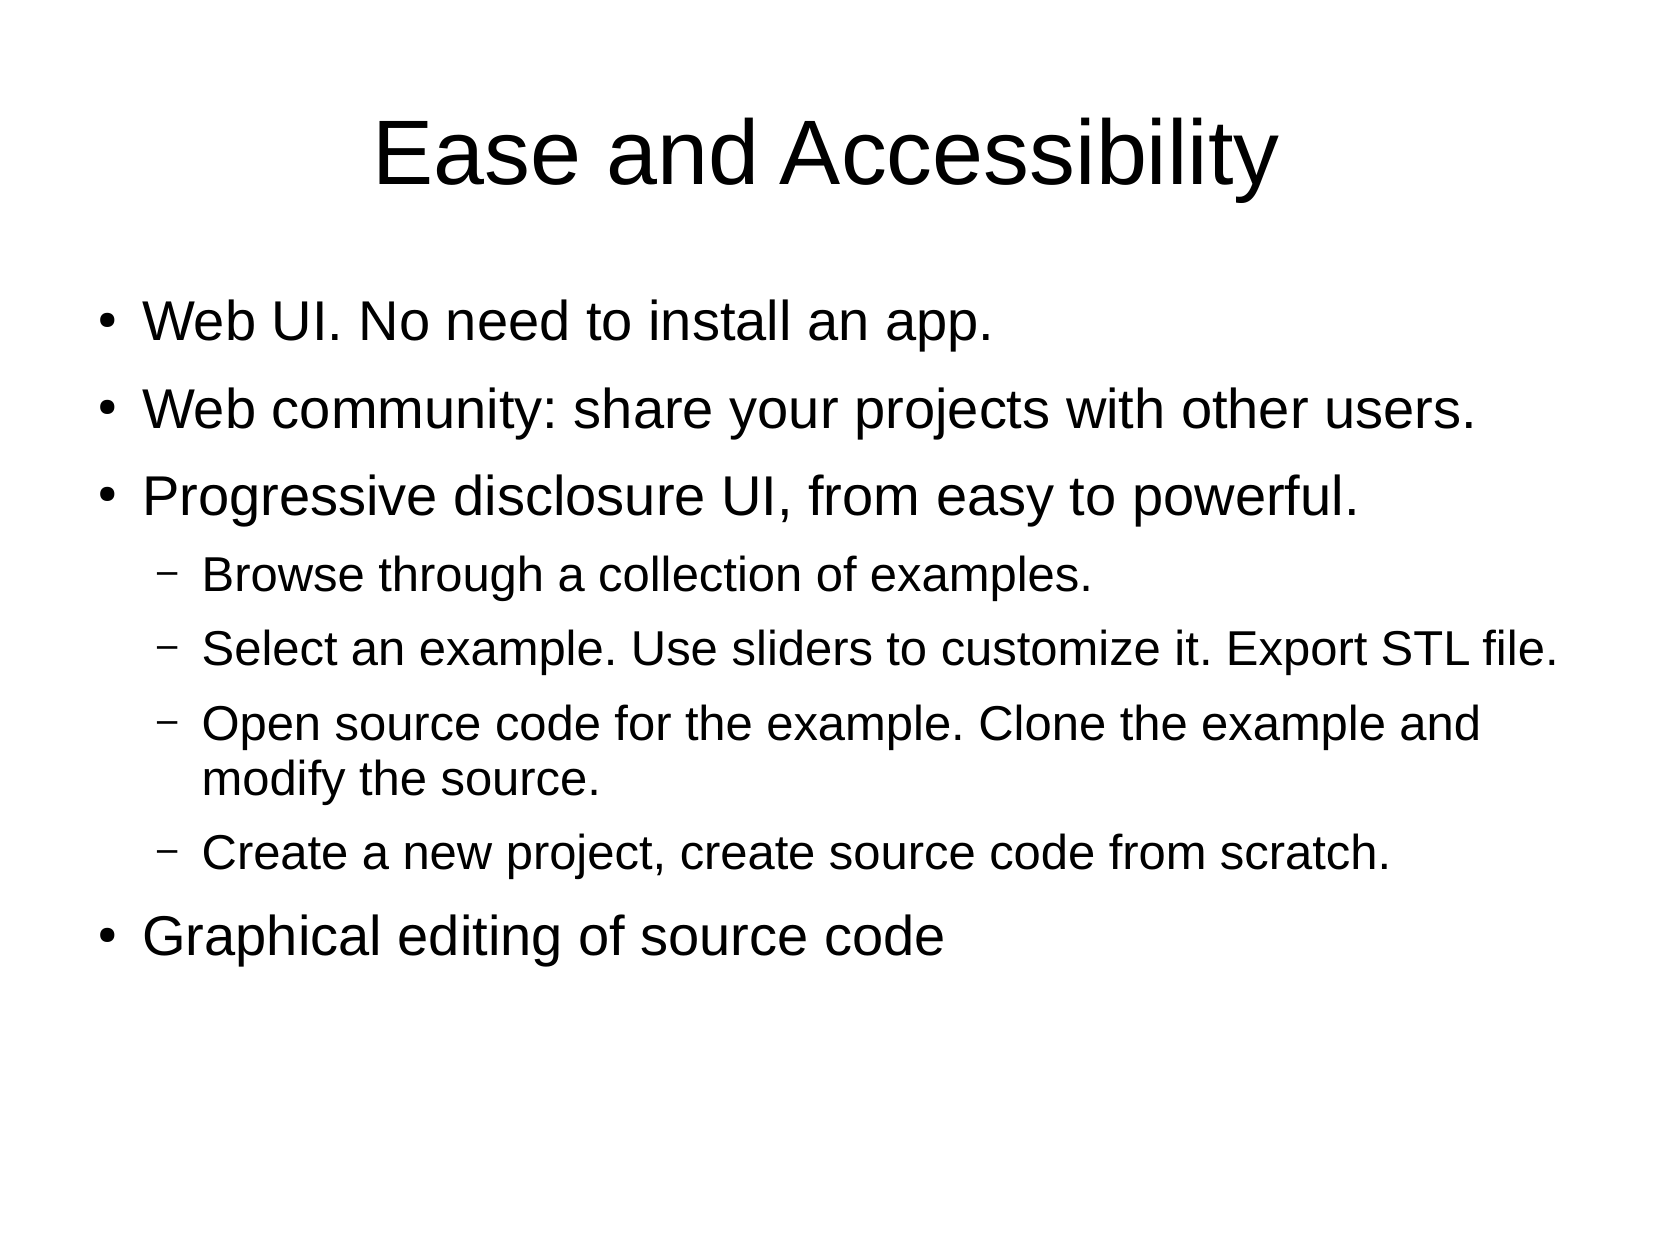

# Ease and Accessibility
Web UI. No need to install an app.
Web community: share your projects with other users.
Progressive disclosure UI, from easy to powerful.
Browse through a collection of examples.
Select an example. Use sliders to customize it. Export STL file.
Open source code for the example. Clone the example and modify the source.
Create a new project, create source code from scratch.
Graphical editing of source code